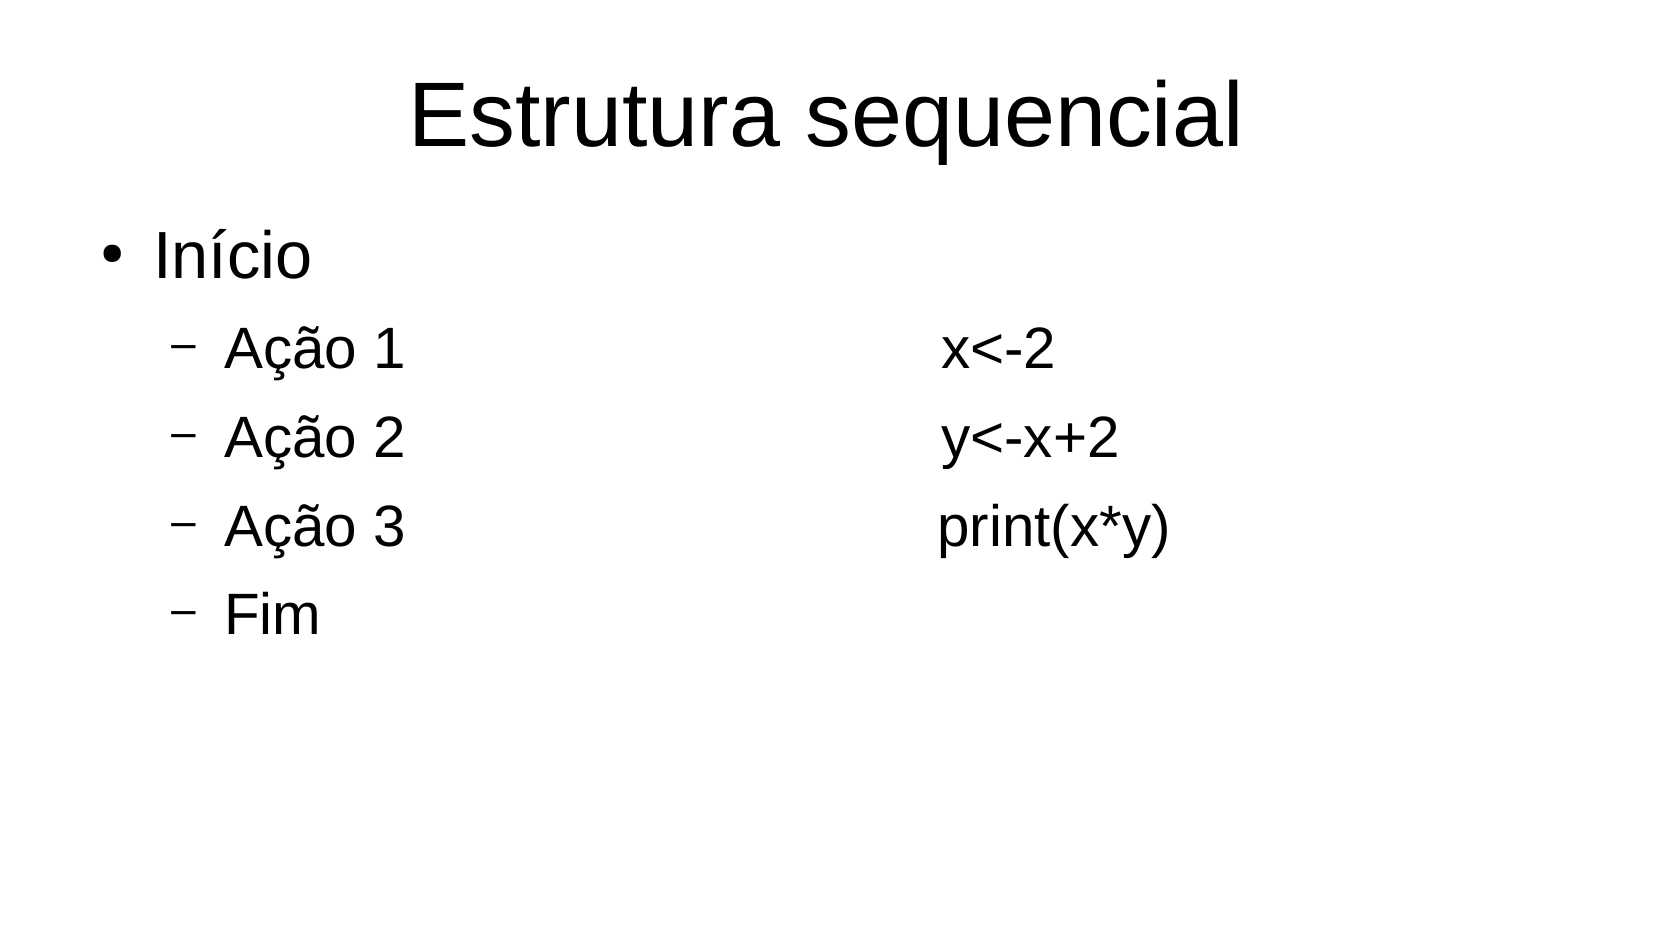

# Estrutura sequencial
Início
Ação 1 x<-2
Ação 2 y<-x+2
Ação 3							 print(x*y)
Fim